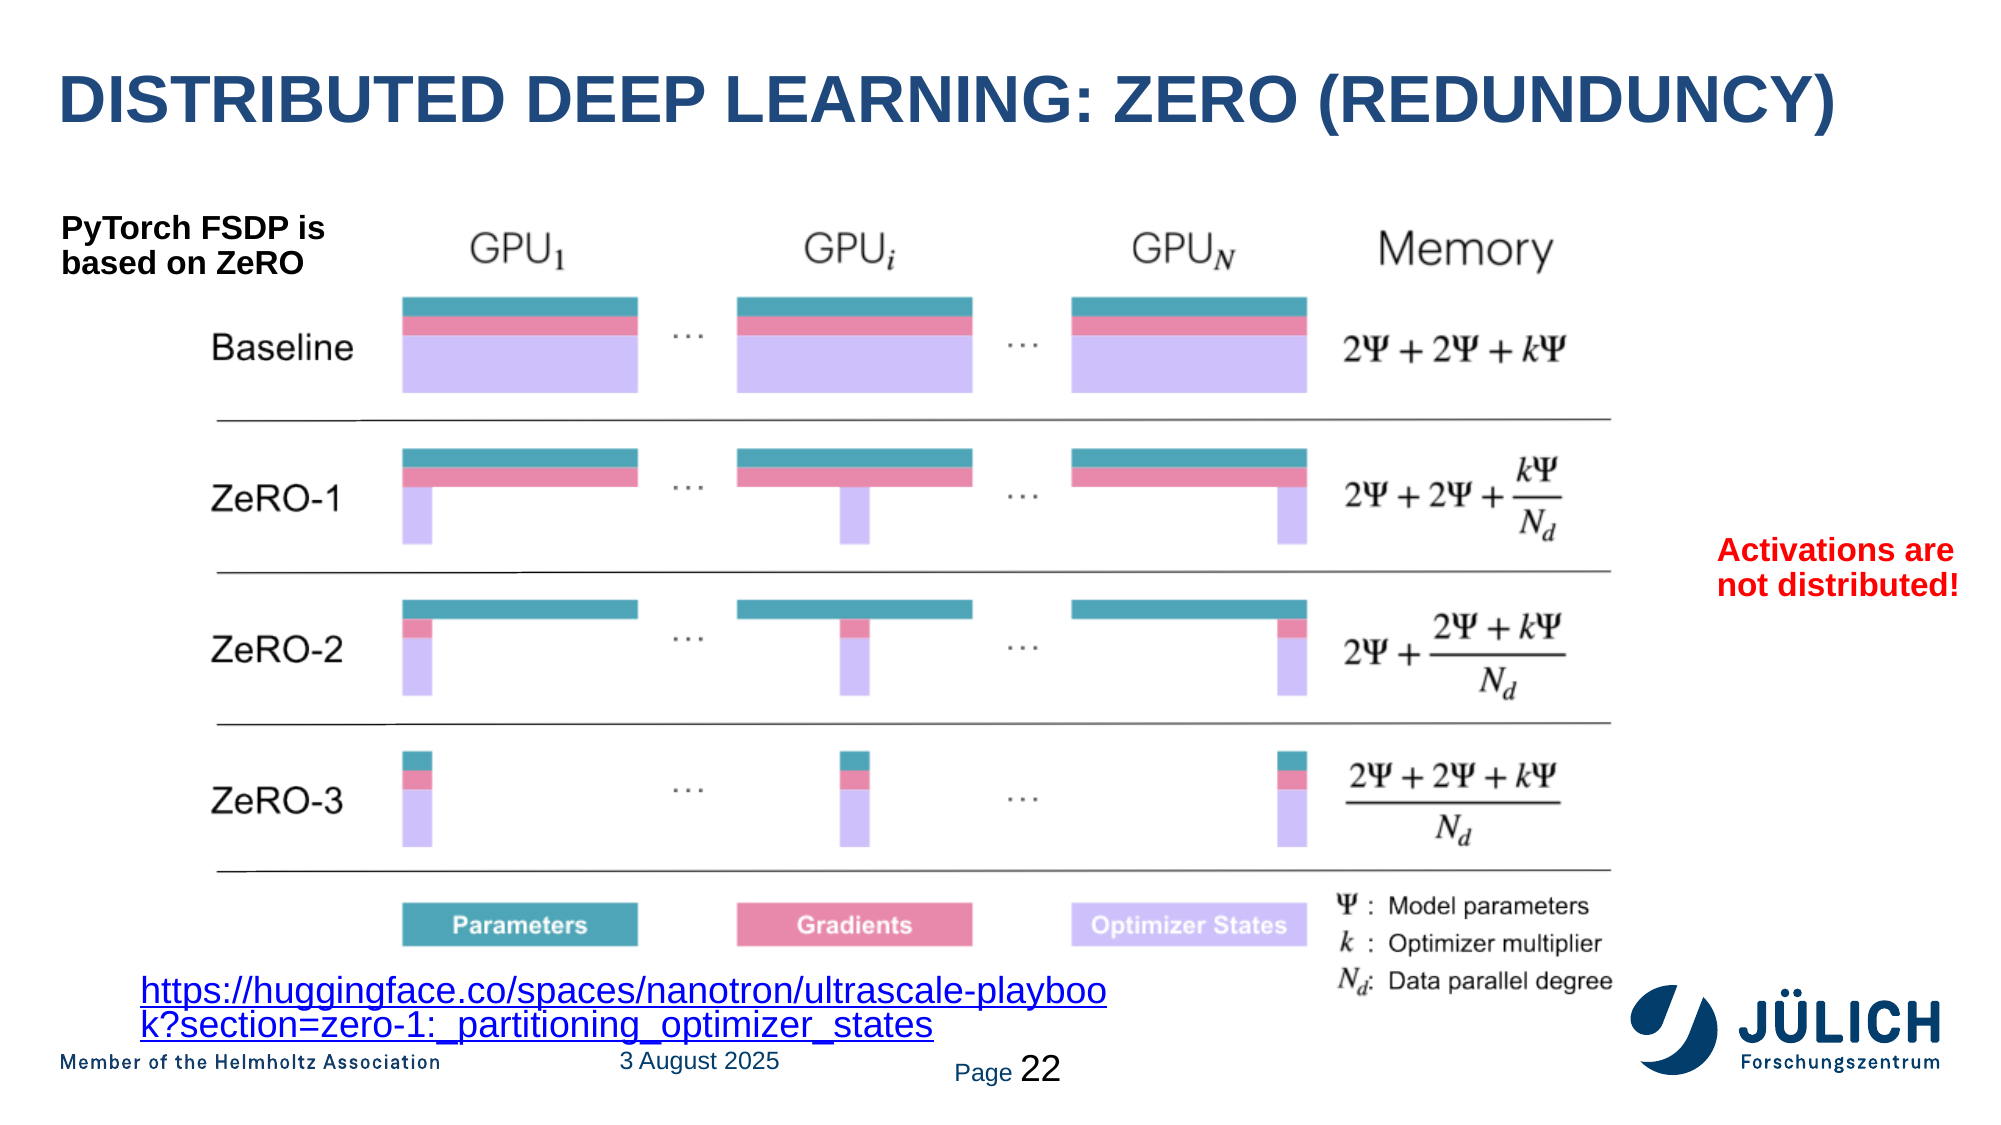

# Distributed deep learning: zero (redunduncy)
PyTorch FSDP is based on ZeRO
Activations are not distributed!
https://huggingface.co/spaces/nanotron/ultrascale-playbook?section=zero-1:_partitioning_optimizer_states
3 August 2025
Page